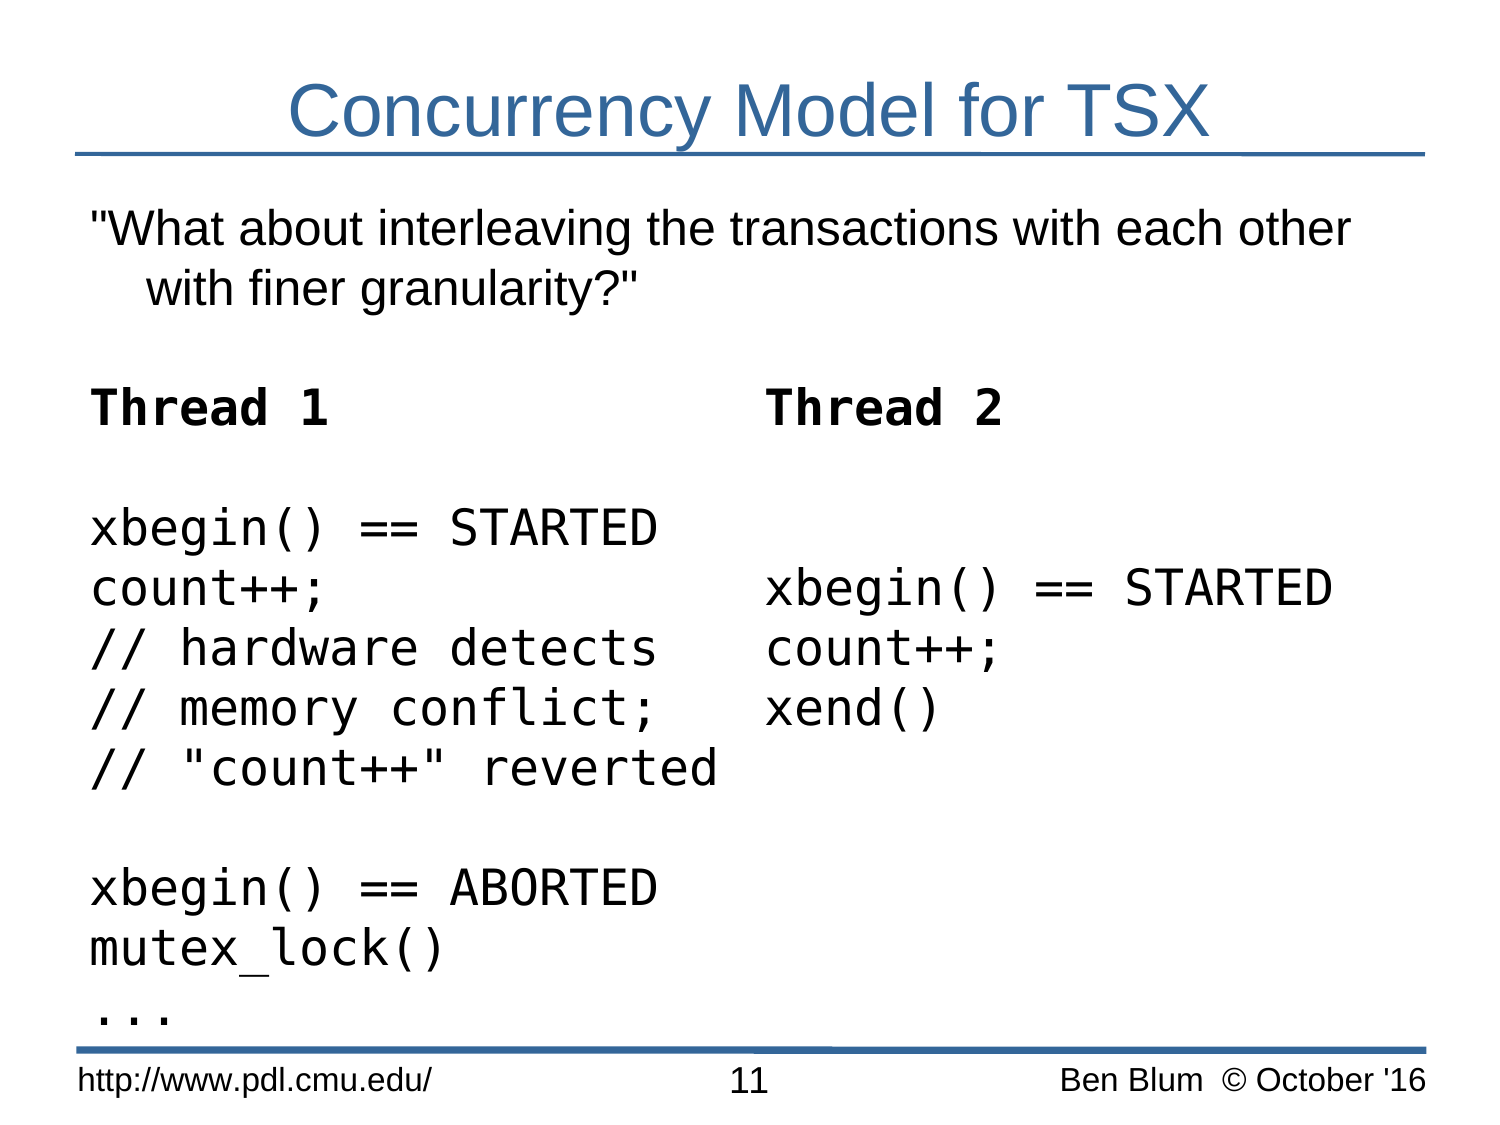

# Concurrency Model for TSX
"What about interleaving the transactions with each other with finer granularity?"
Thread 1
xbegin() == STARTED
count++;
// hardware detects
// memory conflict;
// "count++" reverted
xbegin() == ABORTED
mutex_lock()
...
Thread 2
xbegin() == STARTED
count++;
xend()
11